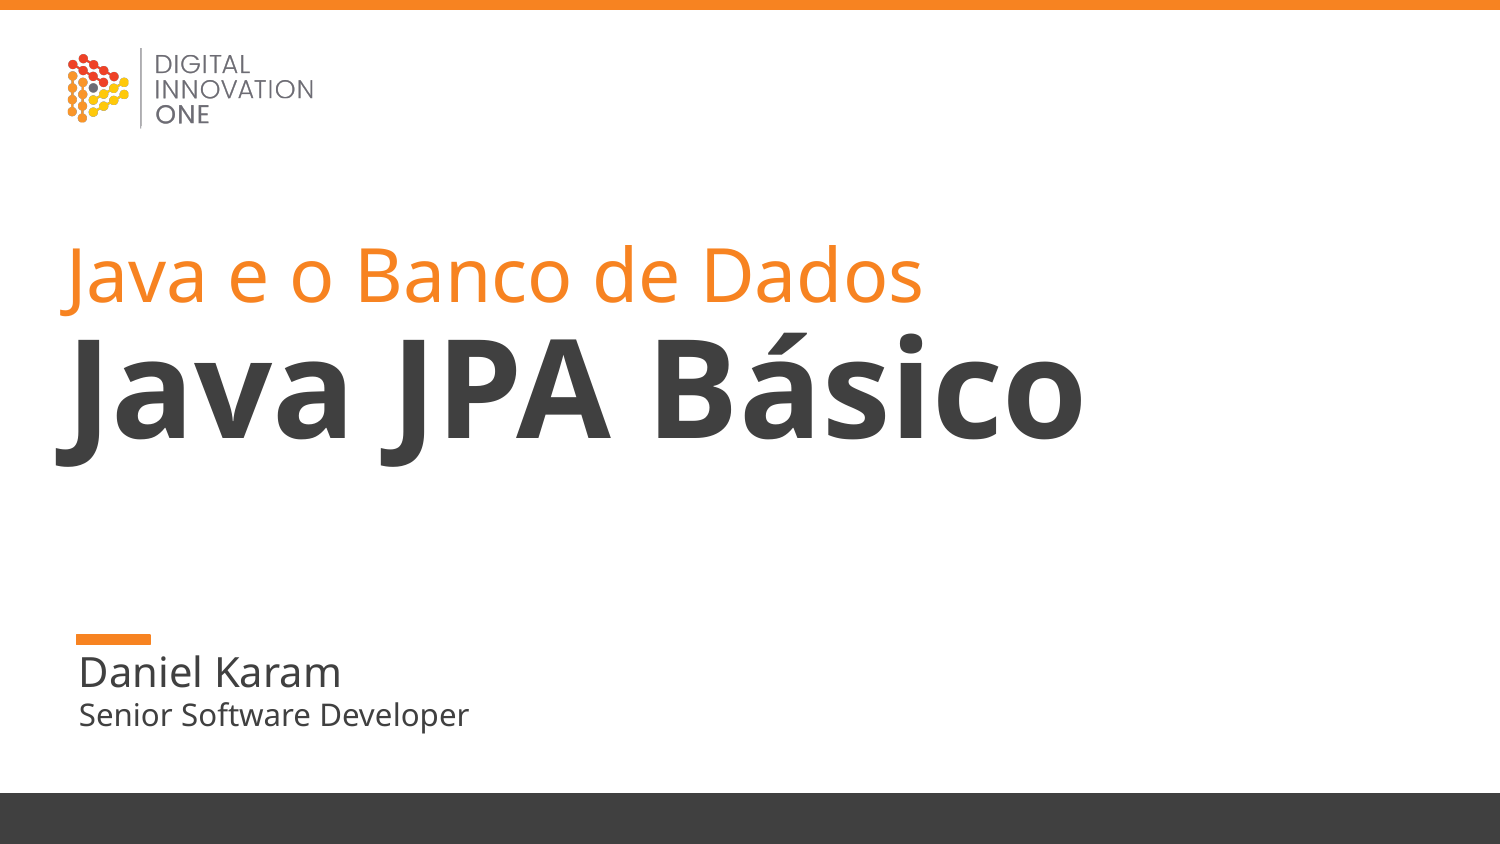

Java e o Banco de Dados
Java JPA Básico
# Daniel Karam Senior Software Developer